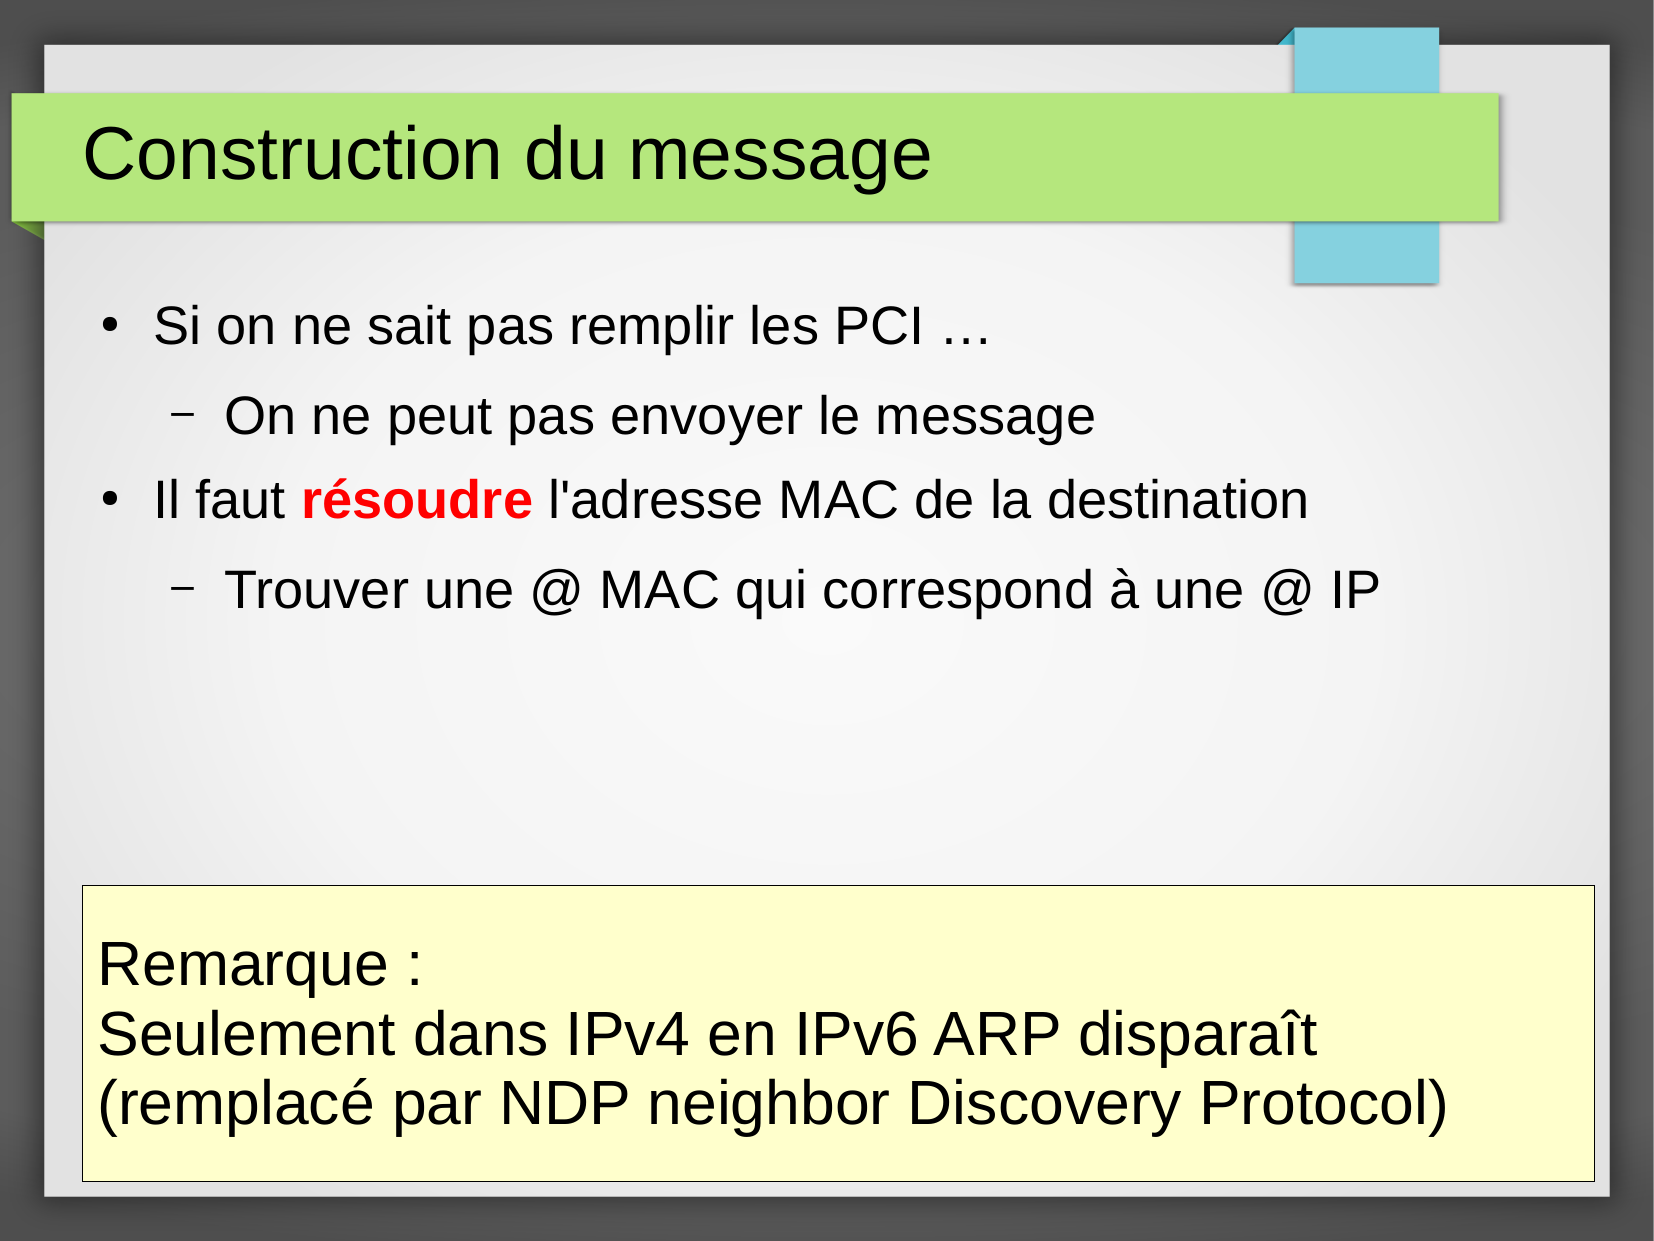

# Construction du message
Si on ne sait pas remplir les PCI …
On ne peut pas envoyer le message
Il faut résoudre l'adresse MAC de la destination
Trouver une @ MAC qui correspond à une @ IP
Remarque :
Seulement dans IPv4 en IPv6 ARP disparaît
(remplacé par NDP neighbor Discovery Protocol)